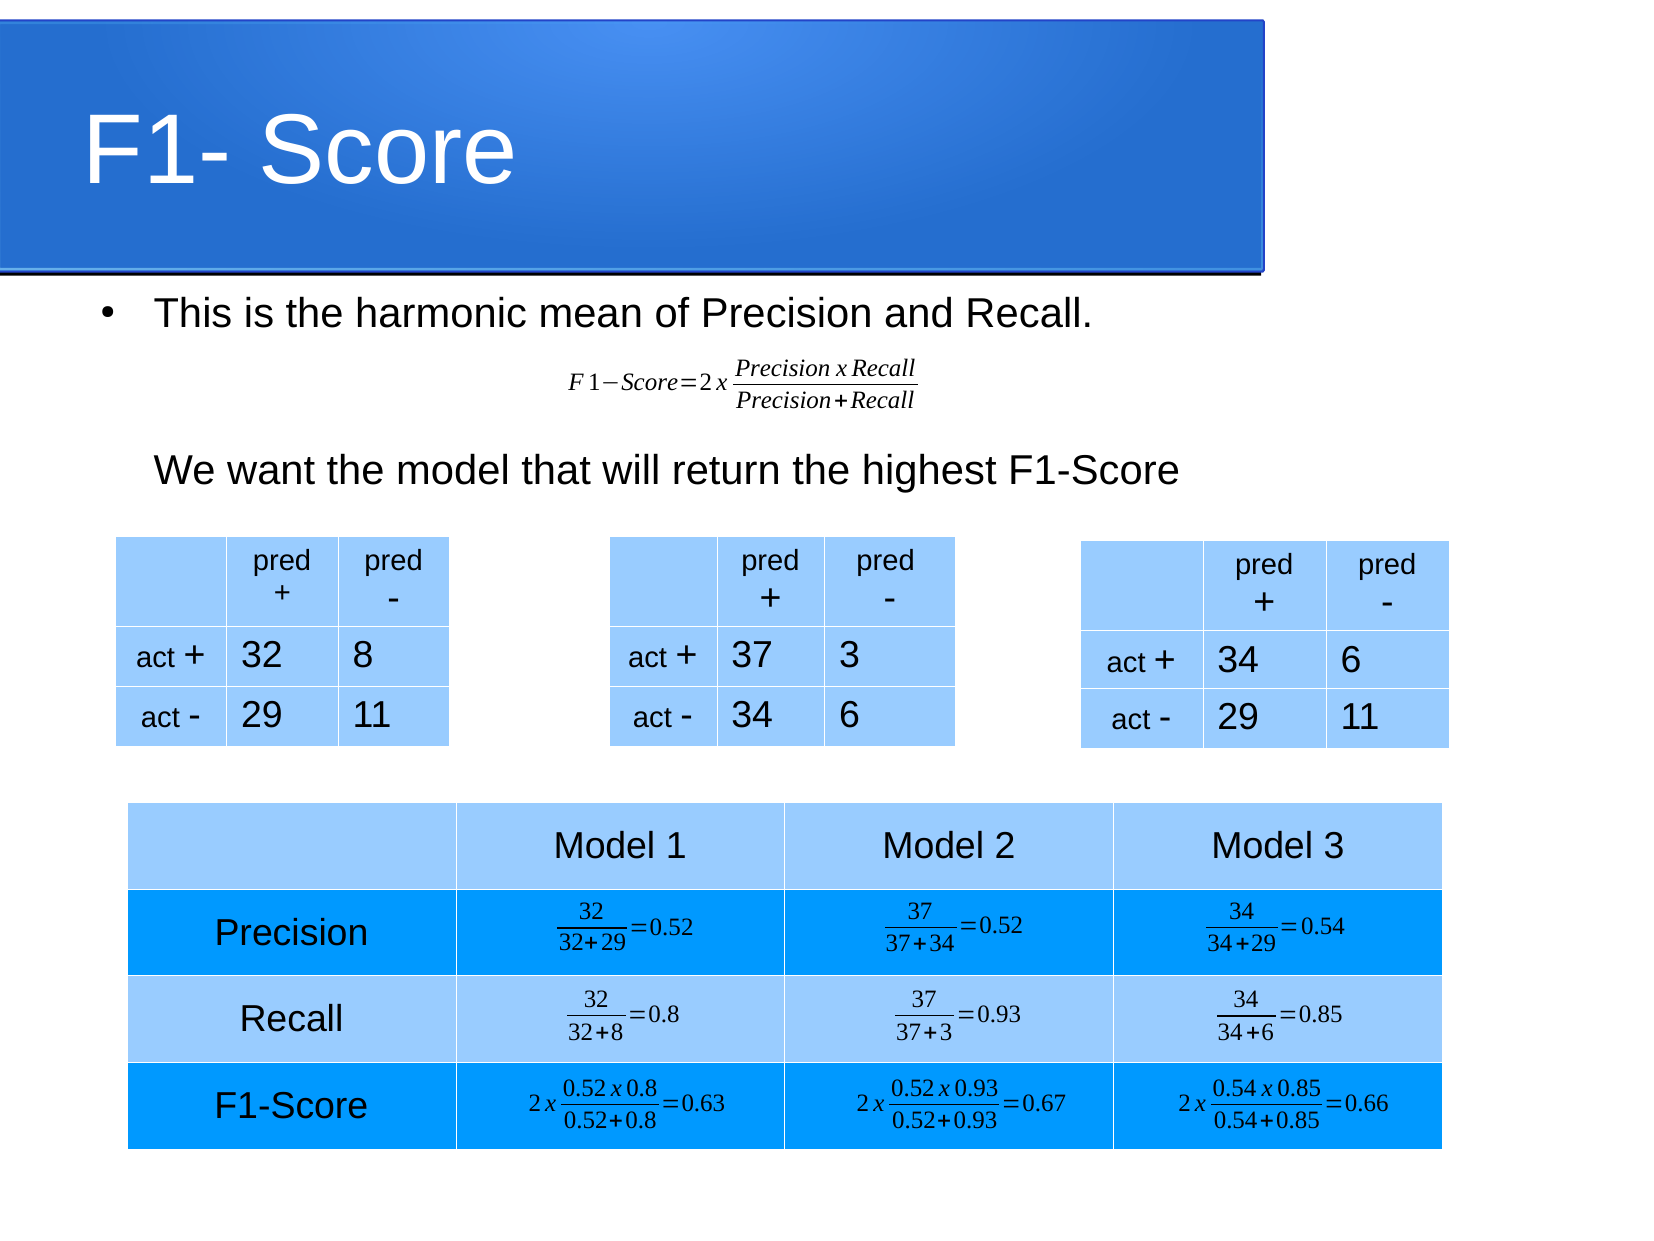

# F1- Score
This is the harmonic mean of Precision and Recall.
We want the model that will return the highest F1-Score
| | pred + | pred - |
| --- | --- | --- |
| act + | 32 | 8 |
| act - | 29 | 11 |
| | pred + | pred - |
| --- | --- | --- |
| act + | 37 | 3 |
| act - | 34 | 6 |
| | pred + | pred - |
| --- | --- | --- |
| act + | 34 | 6 |
| act - | 29 | 11 |
| | Model 1 | Model 2 | Model 3 |
| --- | --- | --- | --- |
| Precision | | | |
| Recall | | | |
| F1-Score | | | |